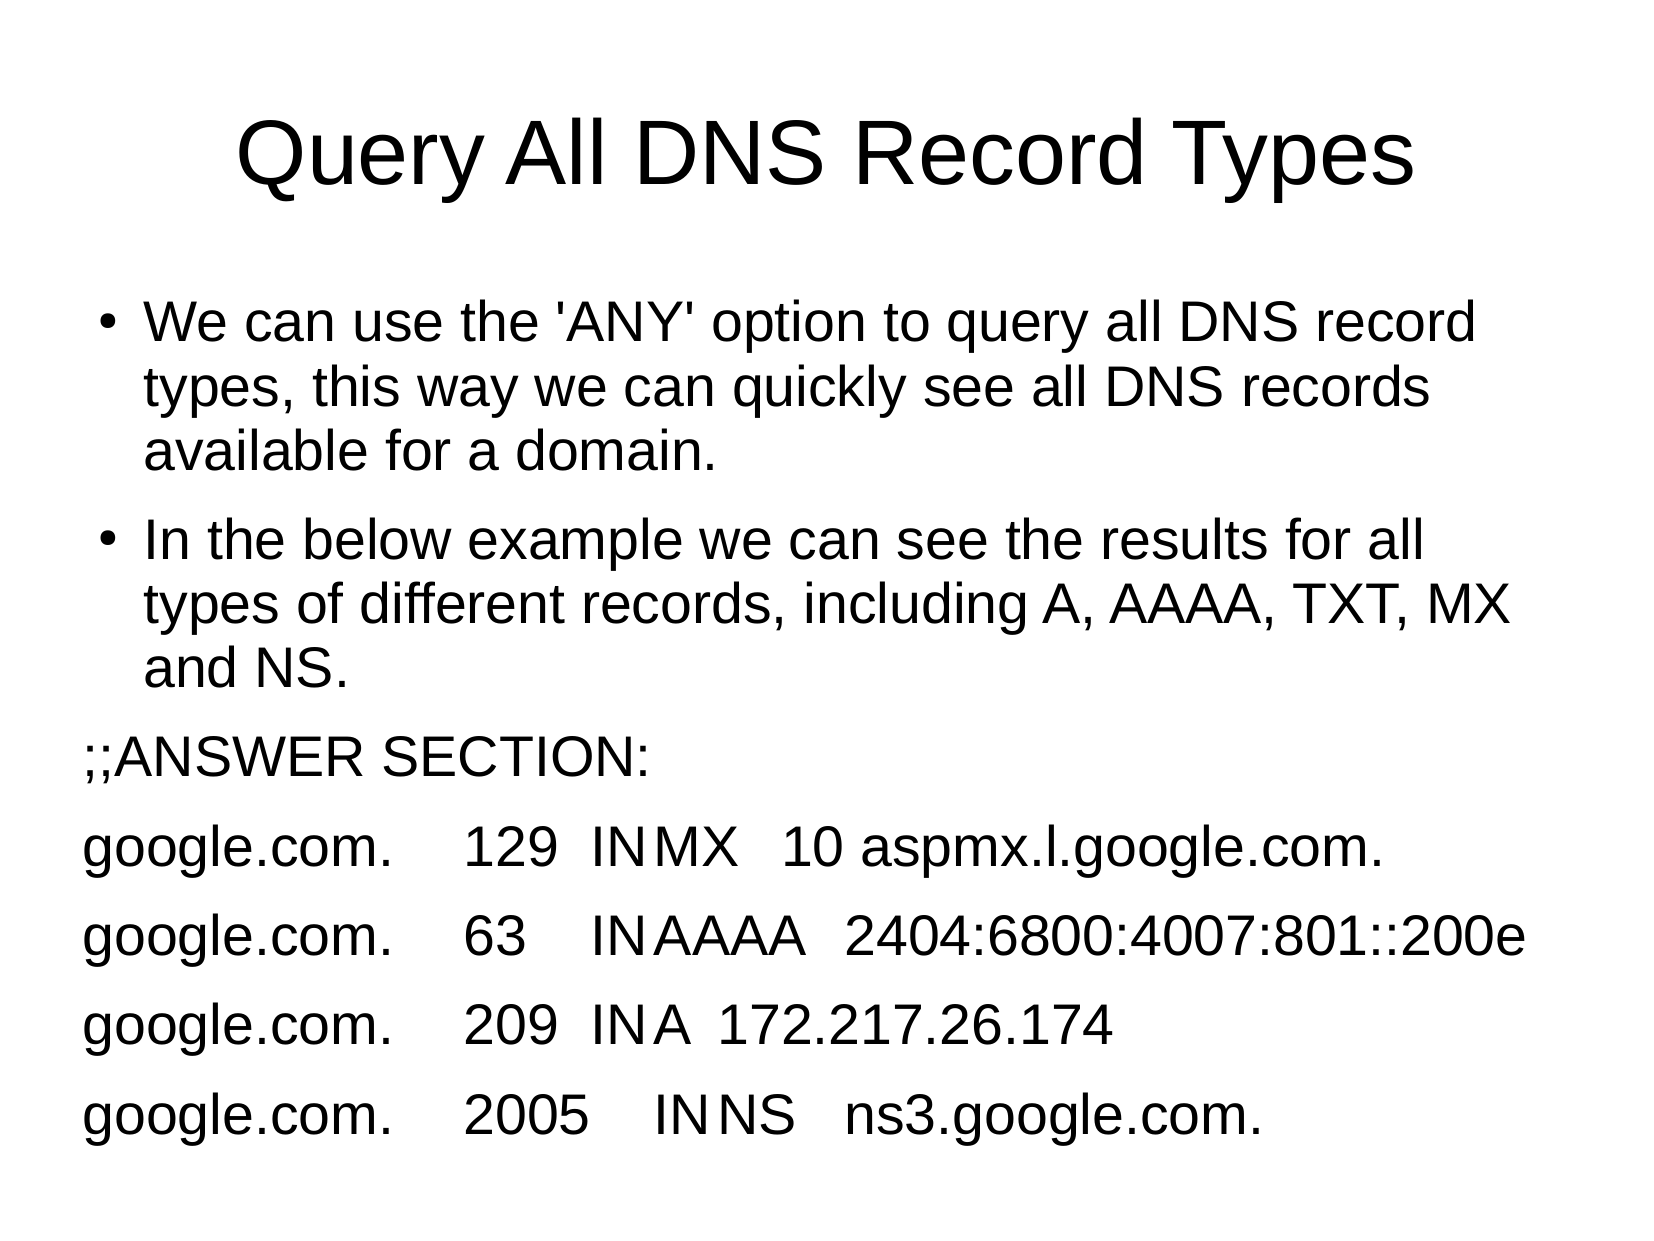

# Query All DNS Record Types
We can use the 'ANY' option to query all DNS record types, this way we can quickly see all DNS records available for a domain.
In the below example we can see the results for all types of different records, including A, AAAA, TXT, MX and NS.
;;ANSWER SECTION:
google.com.		129	IN	MX	10 aspmx.l.google.com.
google.com.		63	IN	AAAA	2404:6800:4007:801::200e
google.com.		209	IN	A	172.217.26.174
google.com.		2005	IN	NS	ns3.google.com.